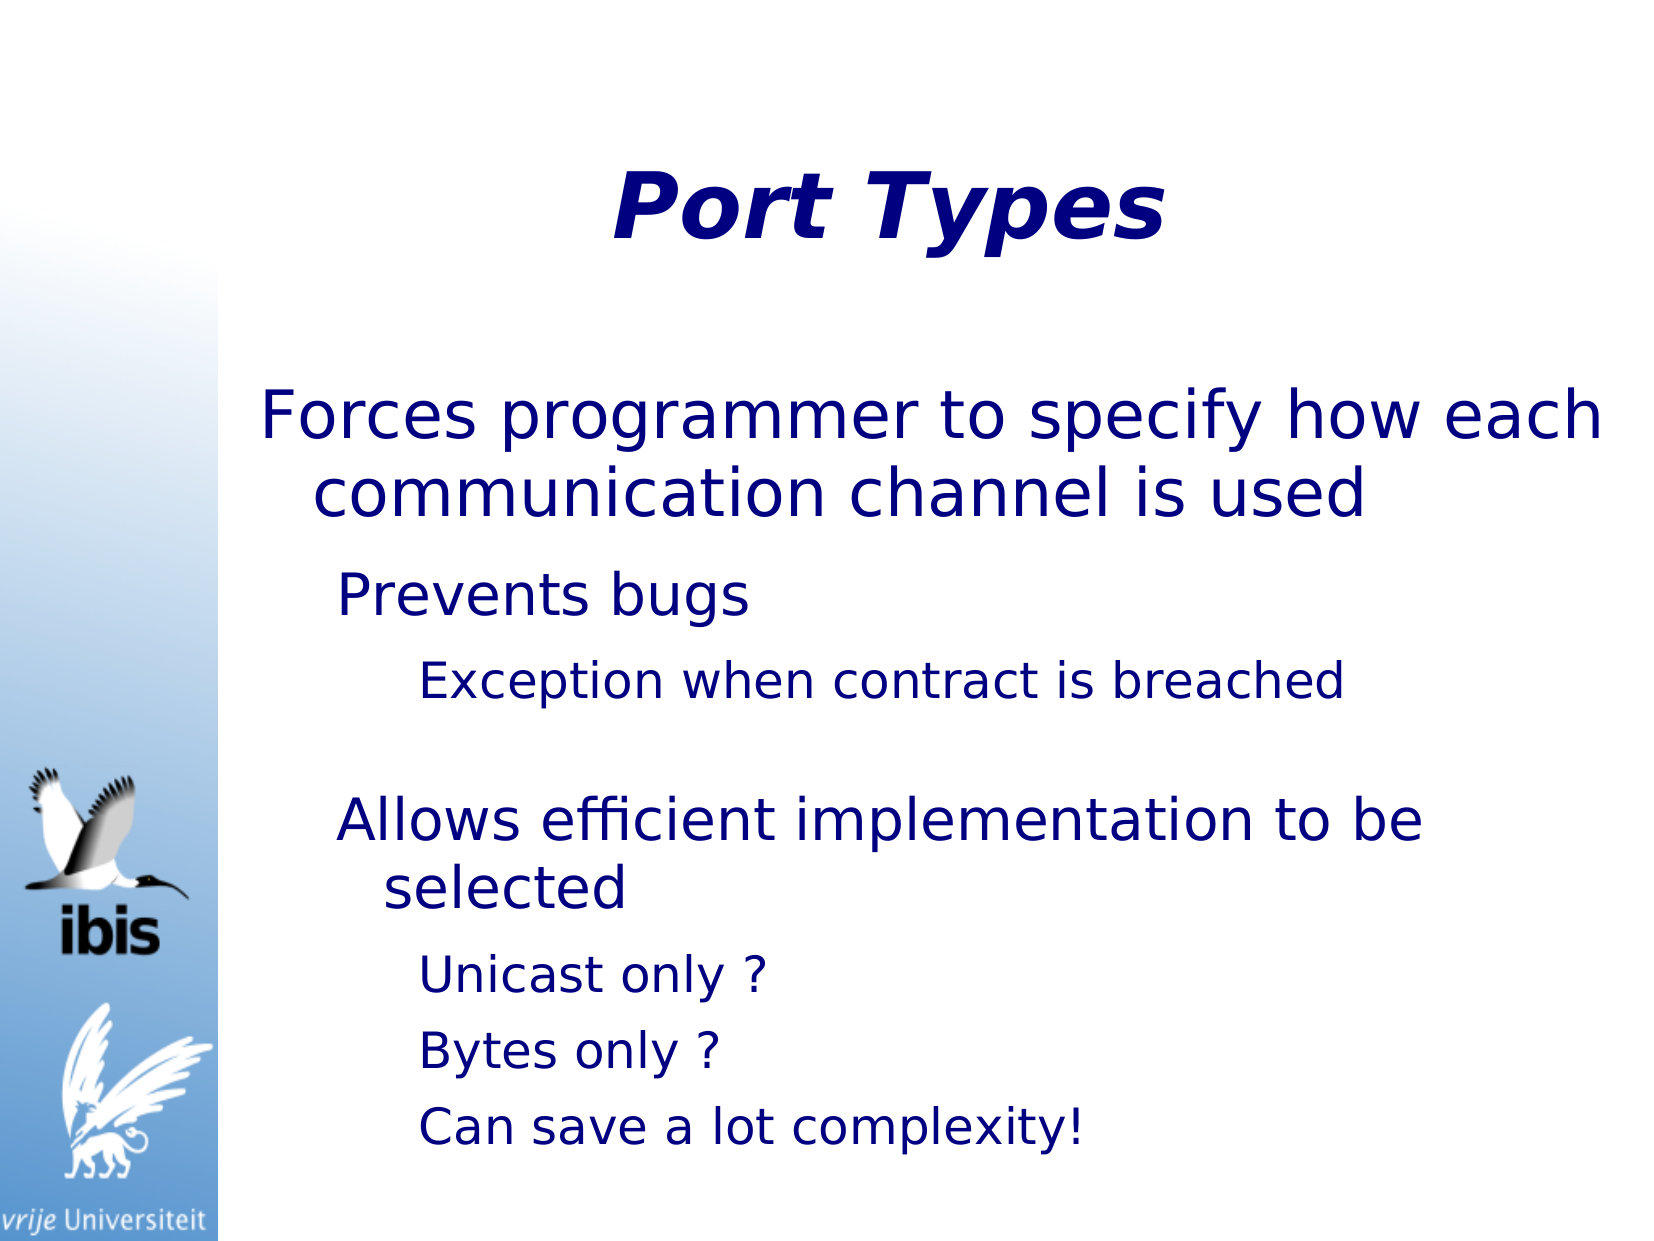

# Port Types
Forces programmer to specify how each communication channel is used
Prevents bugs
Exception when contract is breached
Allows efficient implementation to be selected
Unicast only ?
Bytes only ?
Can save a lot complexity!